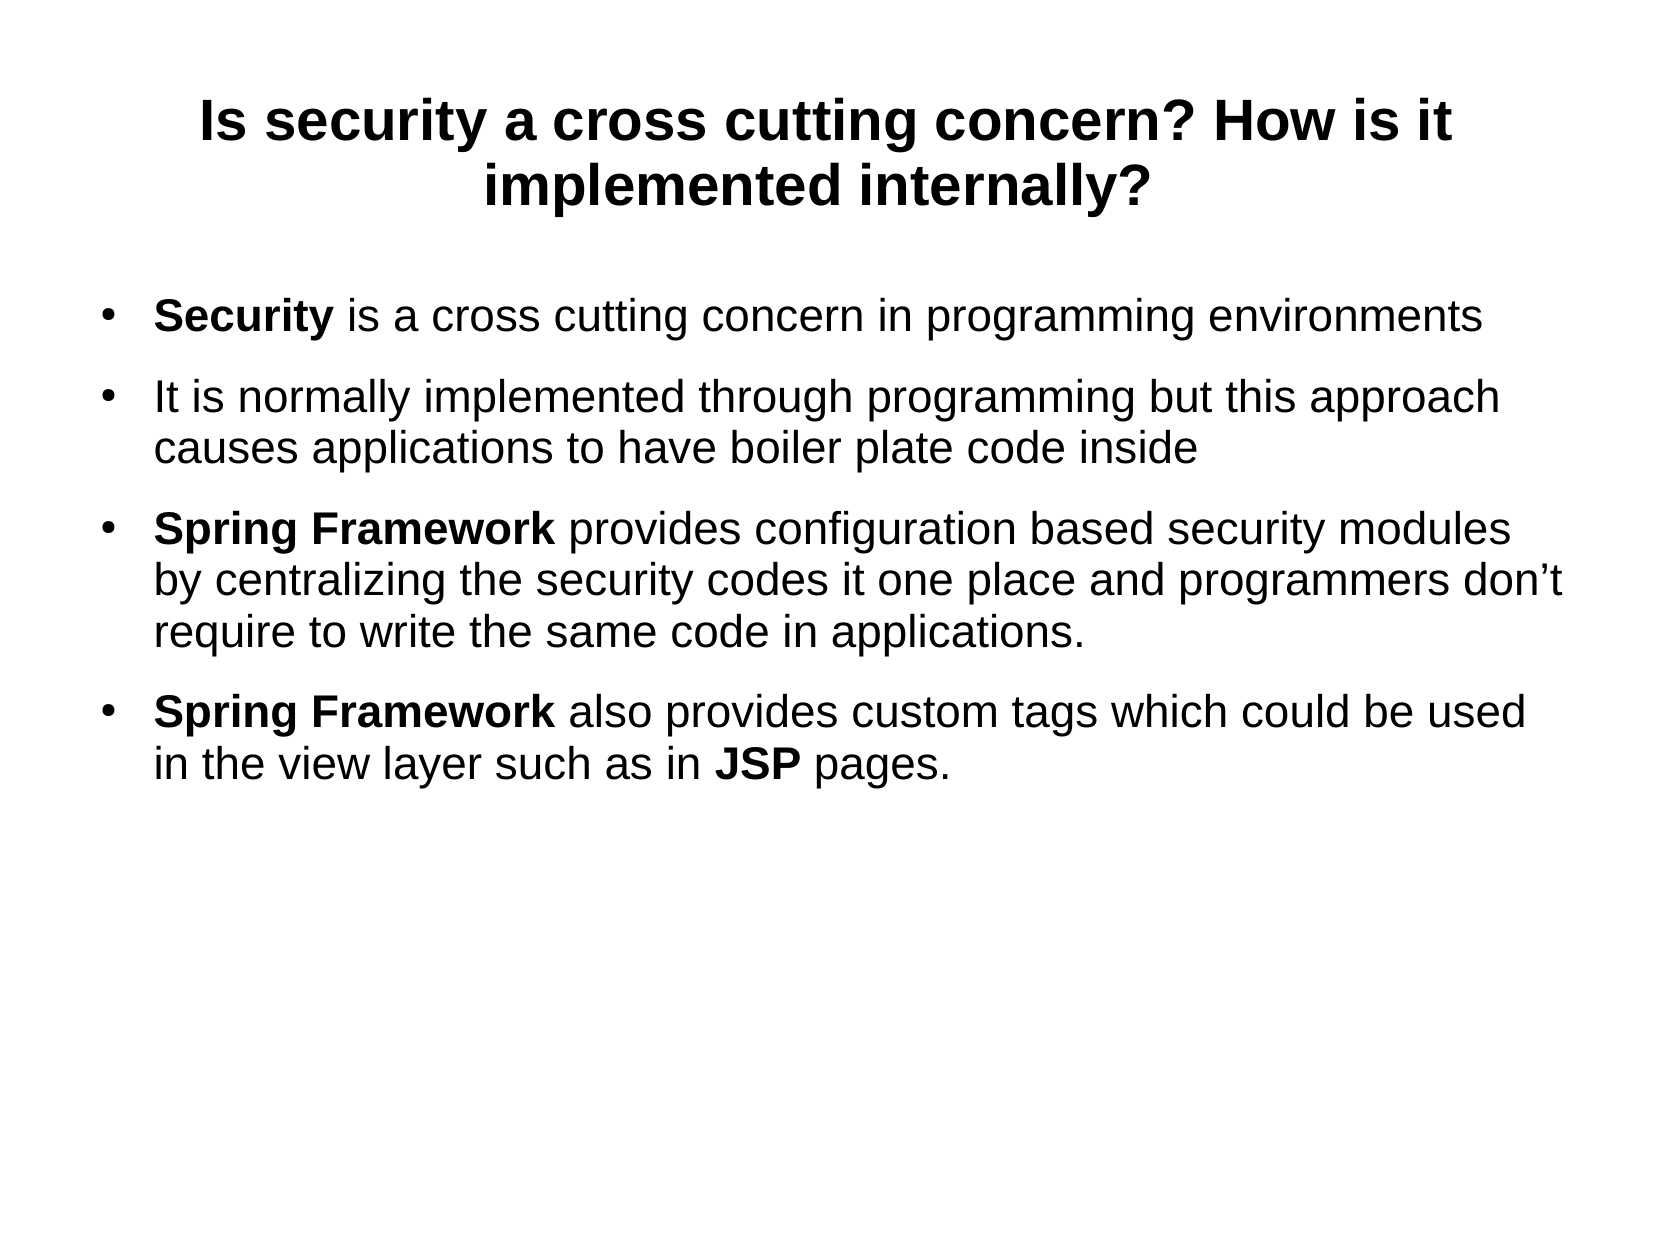

# Is security a cross cutting concern? How is it implemented internally?
Security is a cross cutting concern in programming environments
It is normally implemented through programming but this approach causes applications to have boiler plate code inside
Spring Framework provides configuration based security modules by centralizing the security codes it one place and programmers don’t require to write the same code in applications.
Spring Framework also provides custom tags which could be used in the view layer such as in JSP pages.